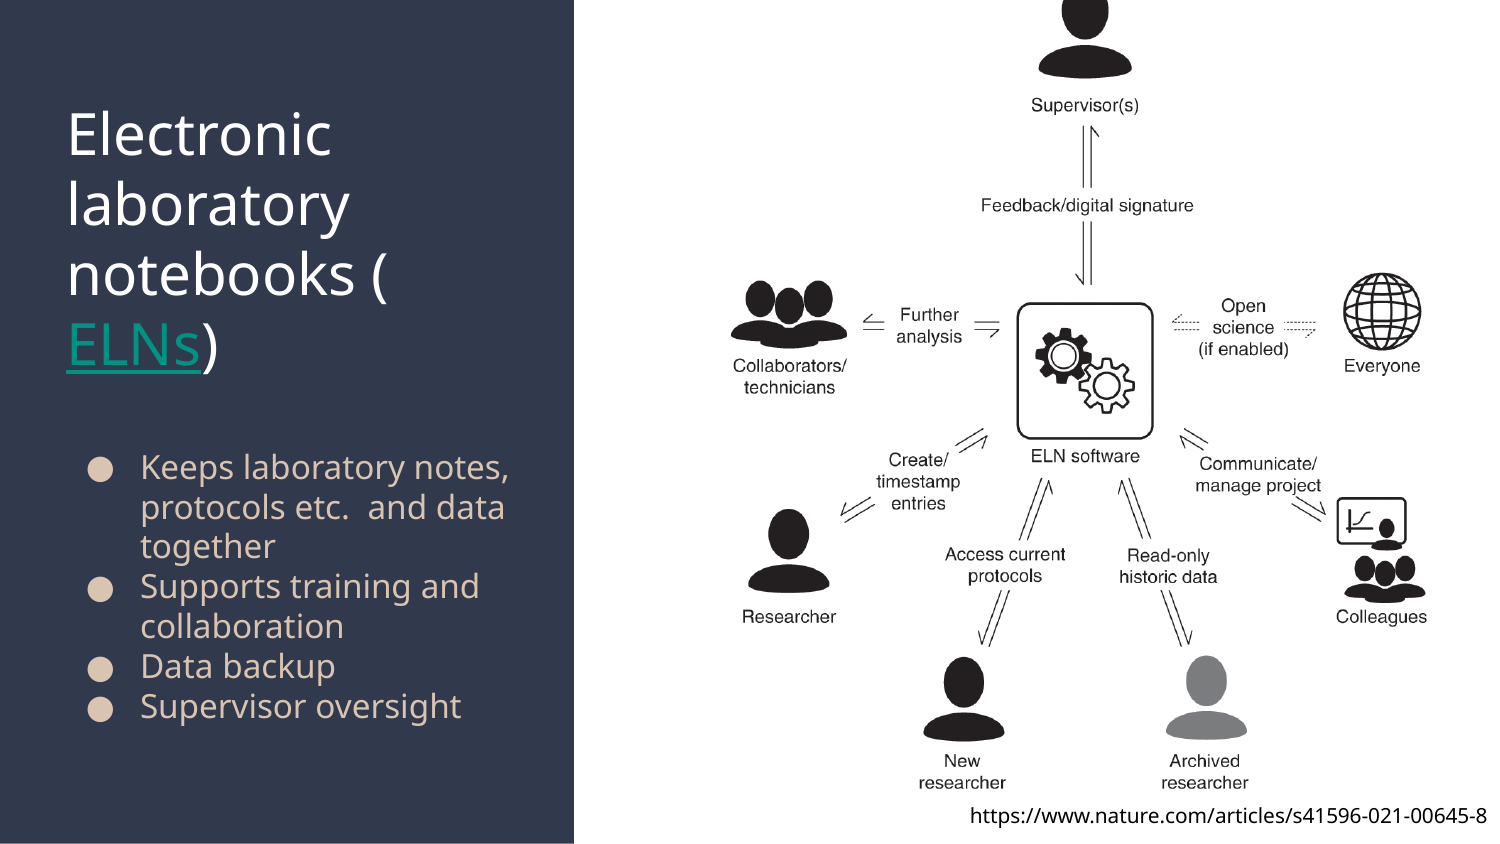

# Electronic laboratory notebooks (ELNs)
Keeps laboratory notes, protocols etc. and data together
Supports training and collaboration
Data backup
Supervisor oversight
https://www.nature.com/articles/s41596-021-00645-8